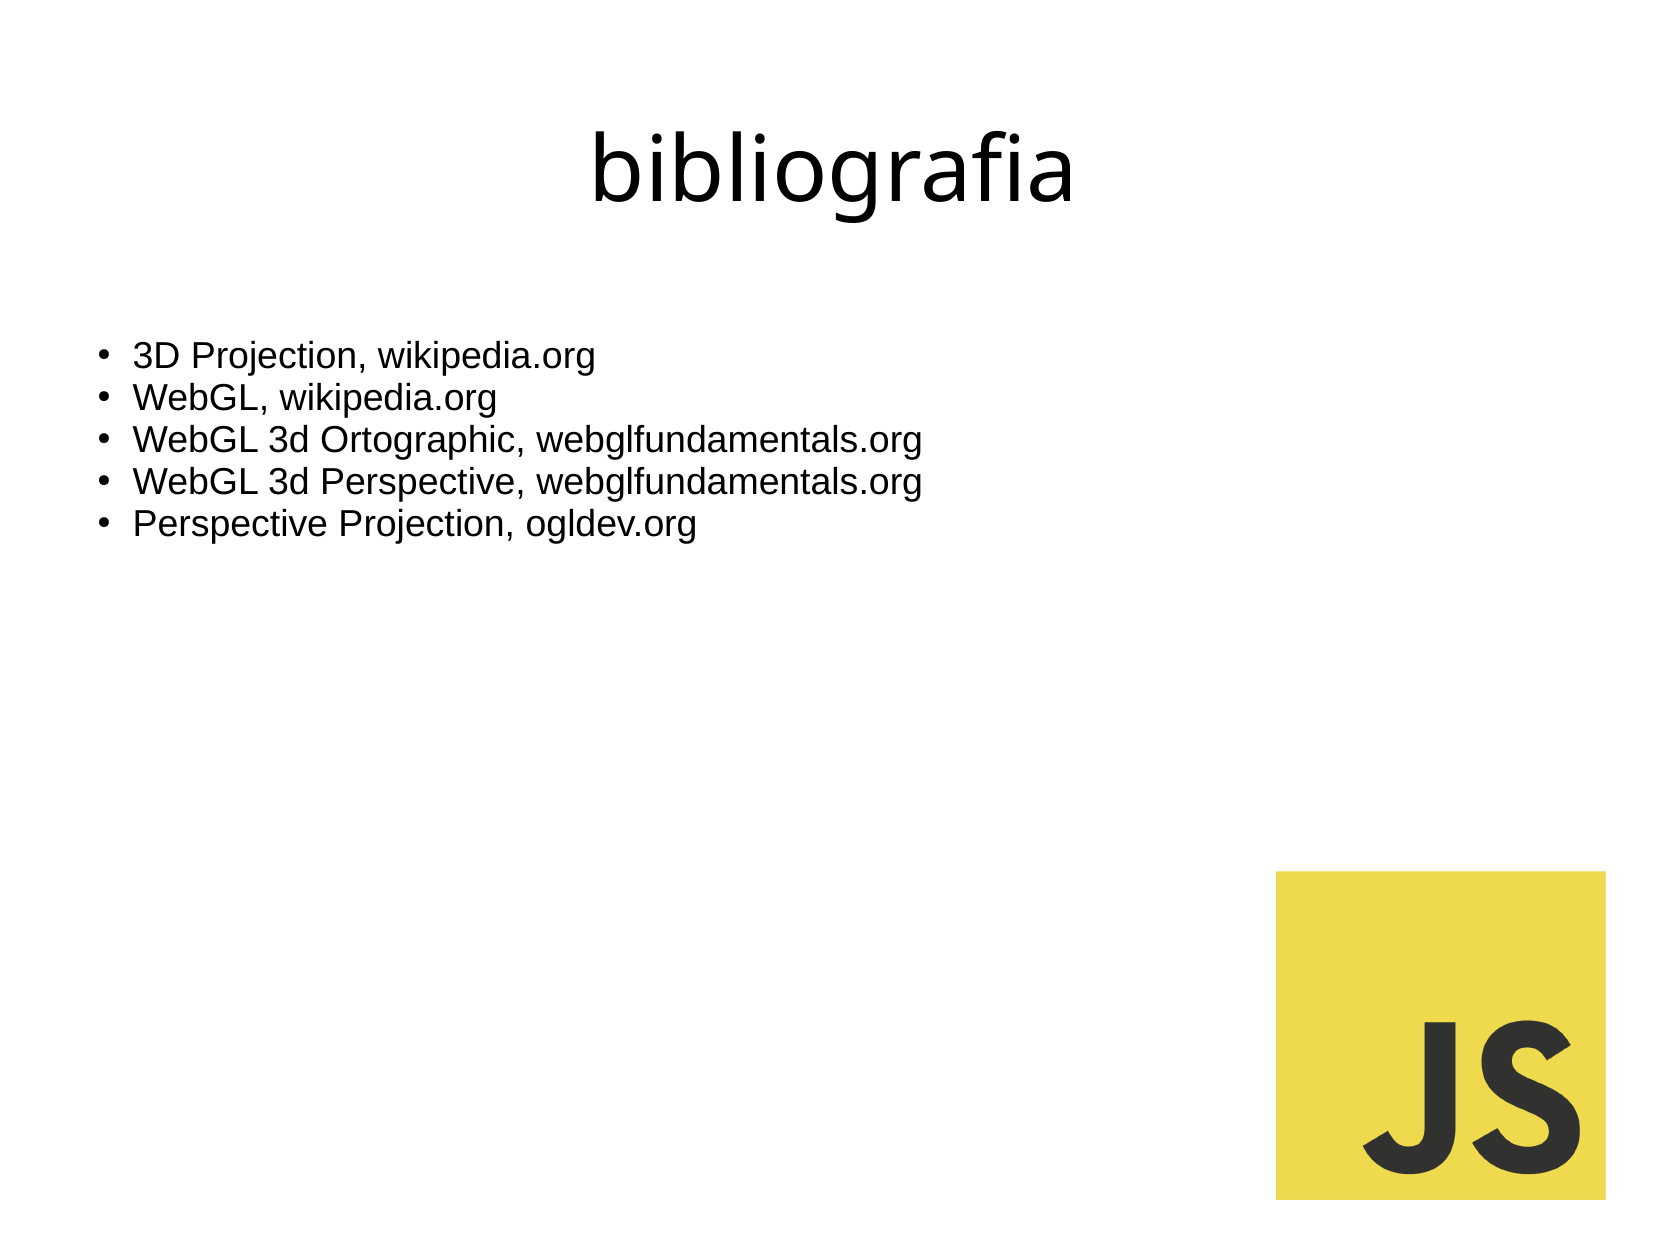

# bibliografia
3D Projection, wikipedia.org
WebGL, wikipedia.org
WebGL 3d Ortographic, webglfundamentals.org
WebGL 3d Perspective, webglfundamentals.org
Perspective Projection, ogldev.org